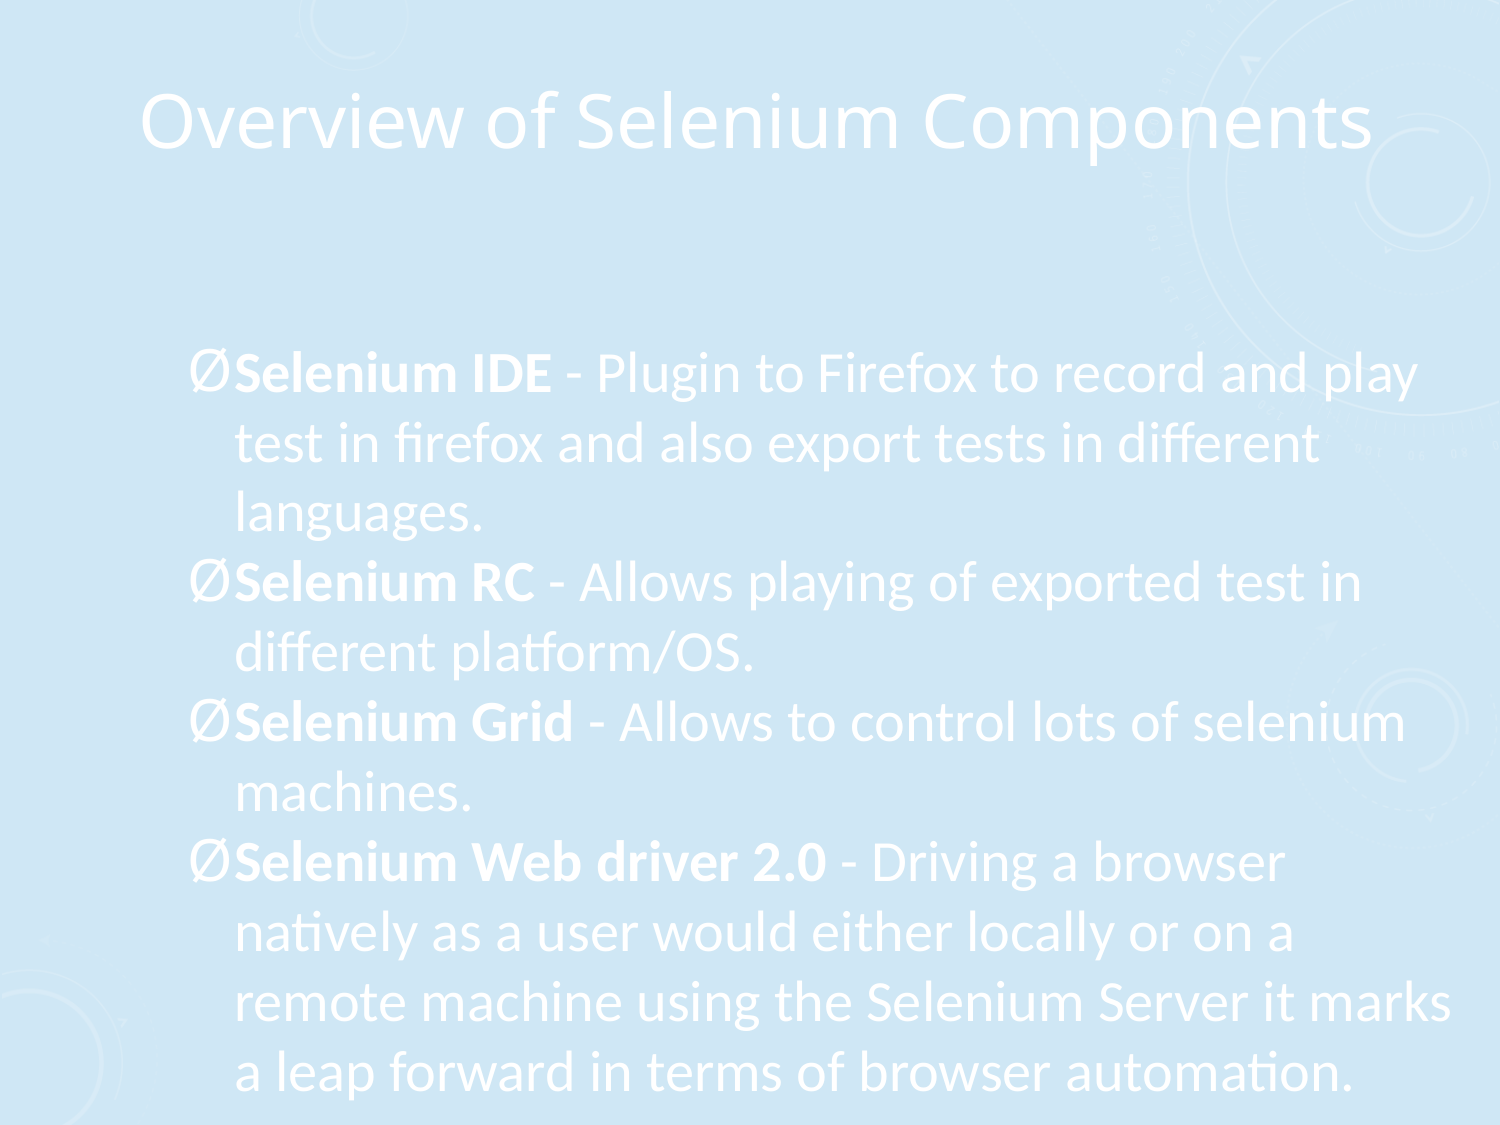

# Overview of Selenium Components
Selenium IDE - Plugin to Firefox to record and play test in firefox and also export tests in different languages.
Selenium RC - Allows playing of exported test in different platform/OS.
Selenium Grid - Allows to control lots of selenium machines.
Selenium Web driver 2.0 - Driving a browser natively as a user would either locally or on a remote machine using the Selenium Server it marks a leap forward in terms of browser automation.